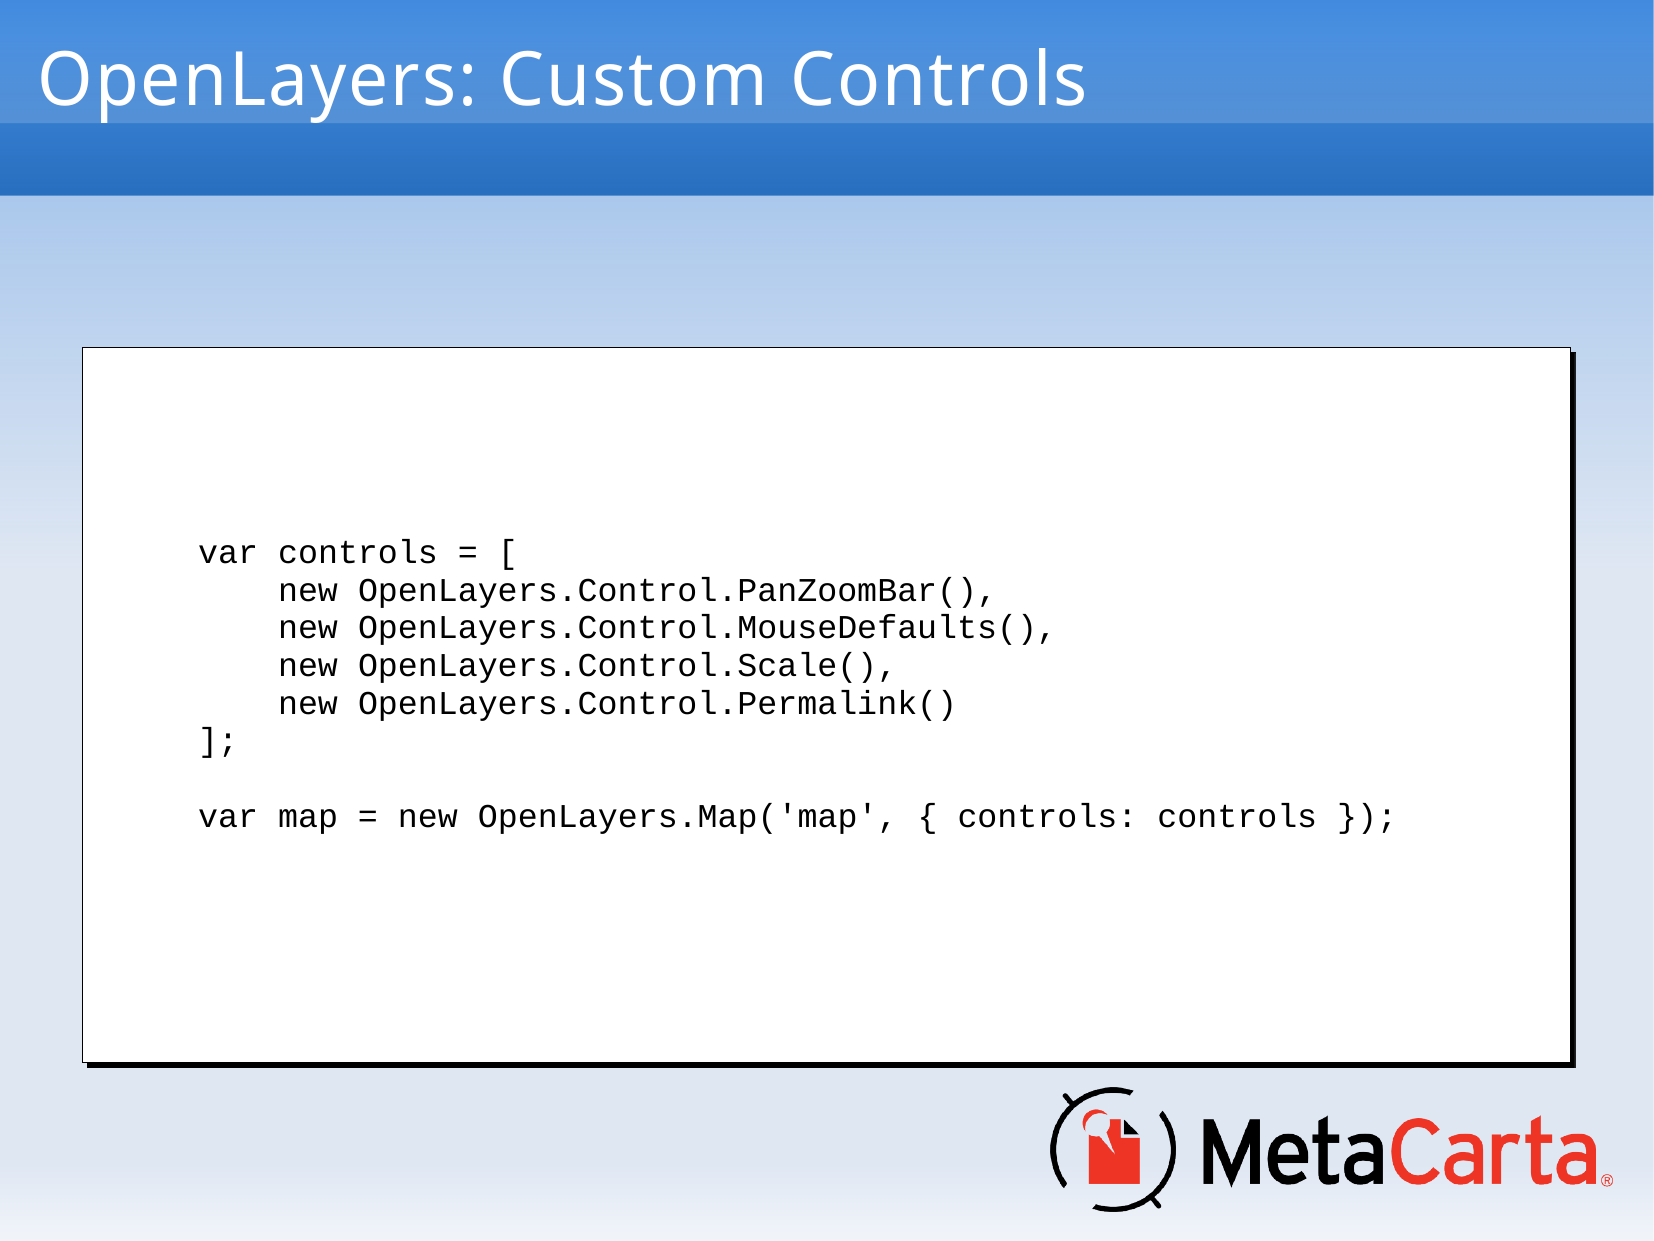

# OpenLayers: Custom Controls
 var controls = [
 new OpenLayers.Control.PanZoomBar(),
 new OpenLayers.Control.MouseDefaults(),
 new OpenLayers.Control.Scale(),
 new OpenLayers.Control.Permalink()
 ];
 var map = new OpenLayers.Map('map', { controls: controls });